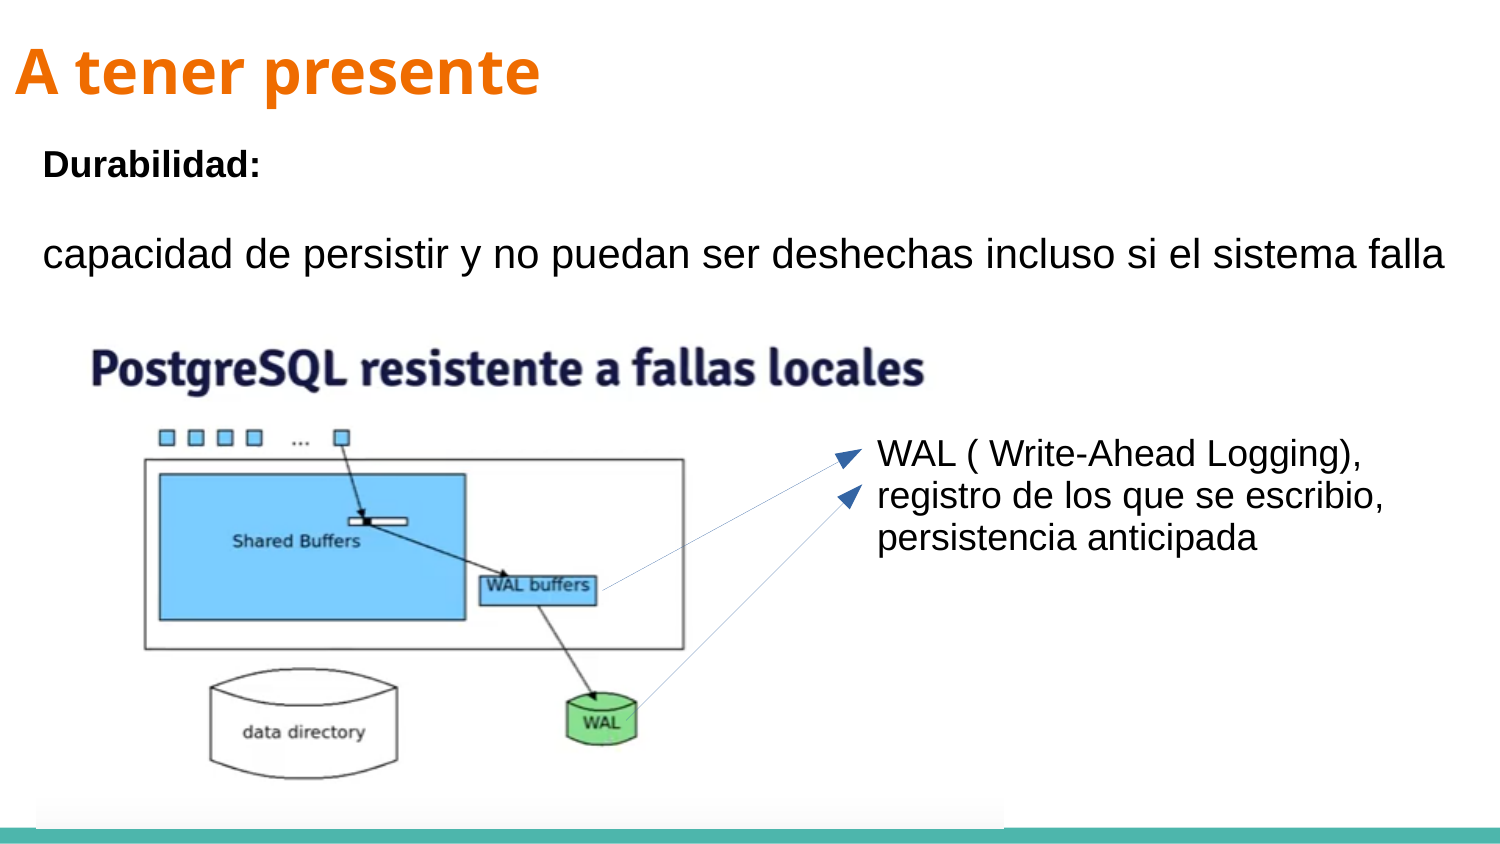

# A tener presente
Durabilidad:
capacidad de persistir y no puedan ser deshechas incluso si el sistema falla
WAL ( Write-Ahead Logging), registro de los que se escribio, persistencia anticipada